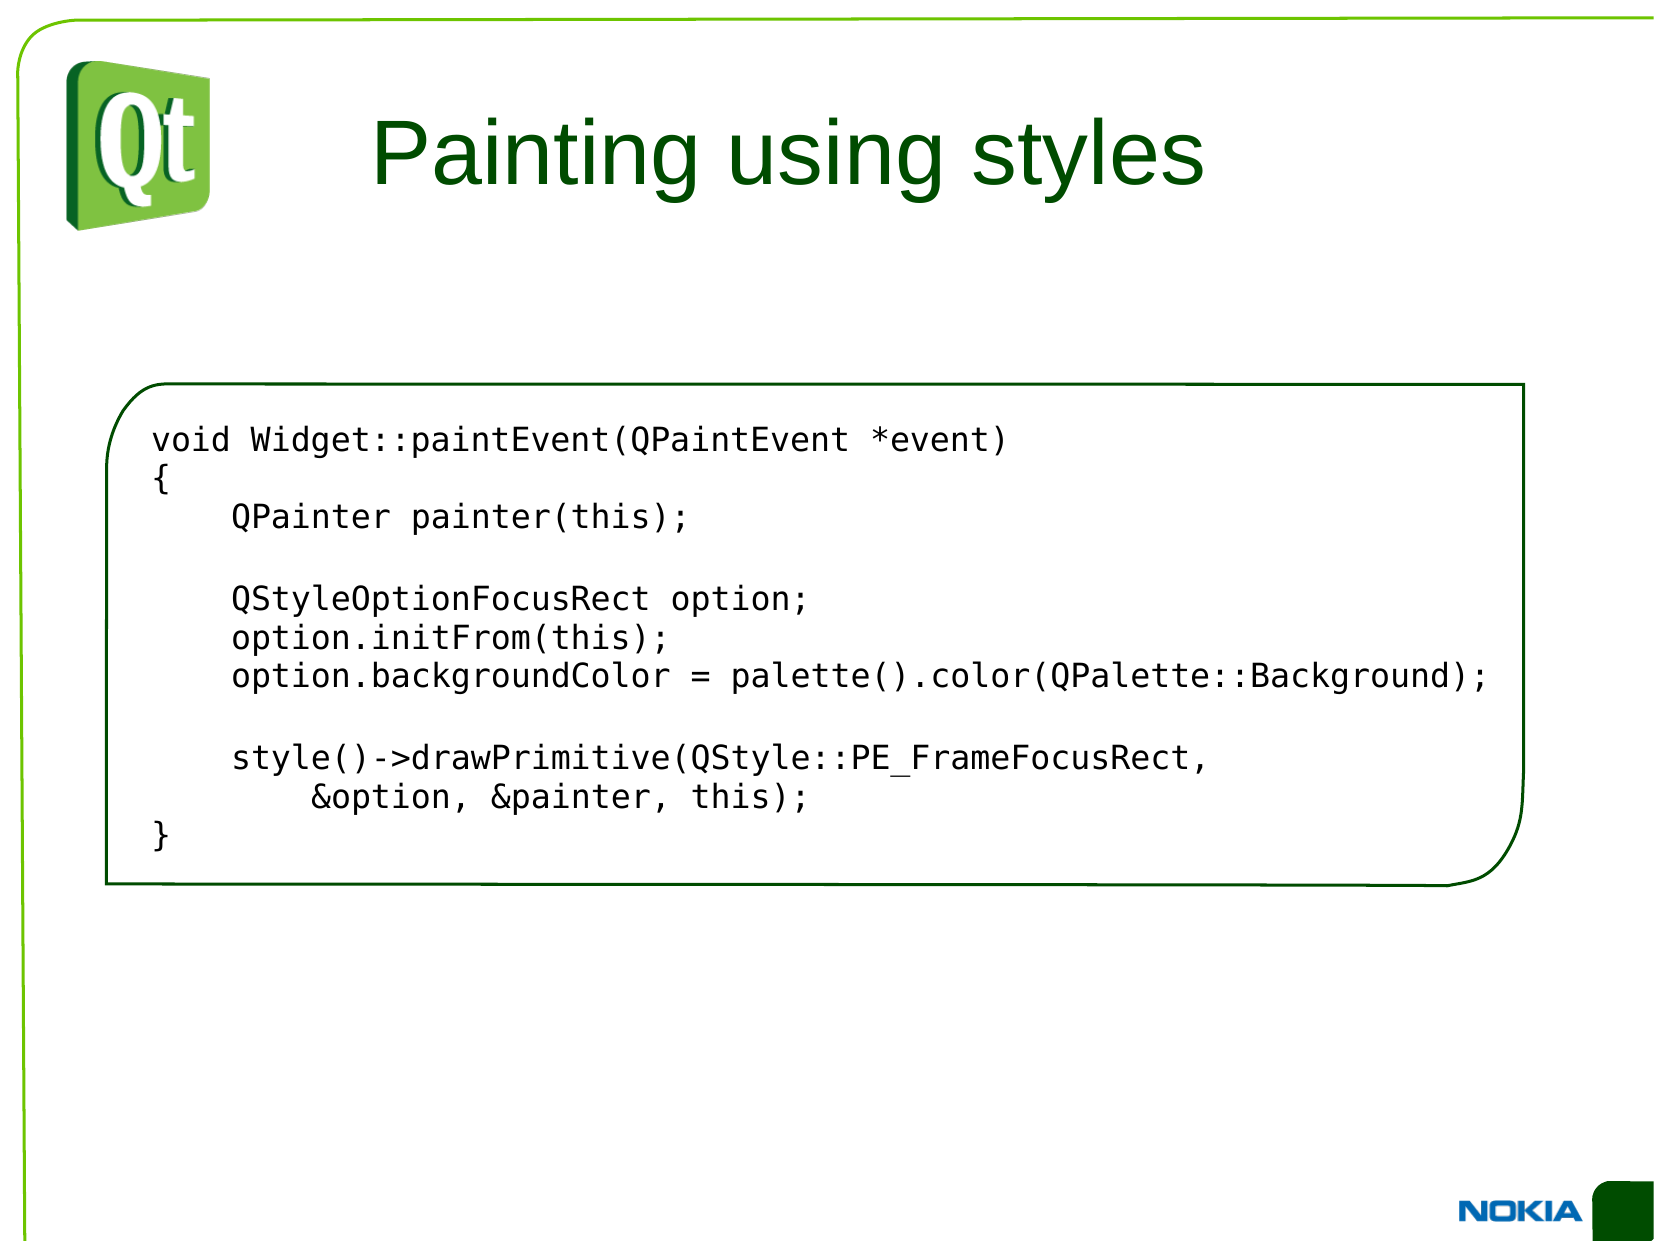

# Painting using styles
void Widget::paintEvent(QPaintEvent *event)
{
 QPainter painter(this);
 QStyleOptionFocusRect option;
 option.initFrom(this);
 option.backgroundColor = palette().color(QPalette::Background);
 style()->drawPrimitive(QStyle::PE_FrameFocusRect,
 &option, &painter, this);
}